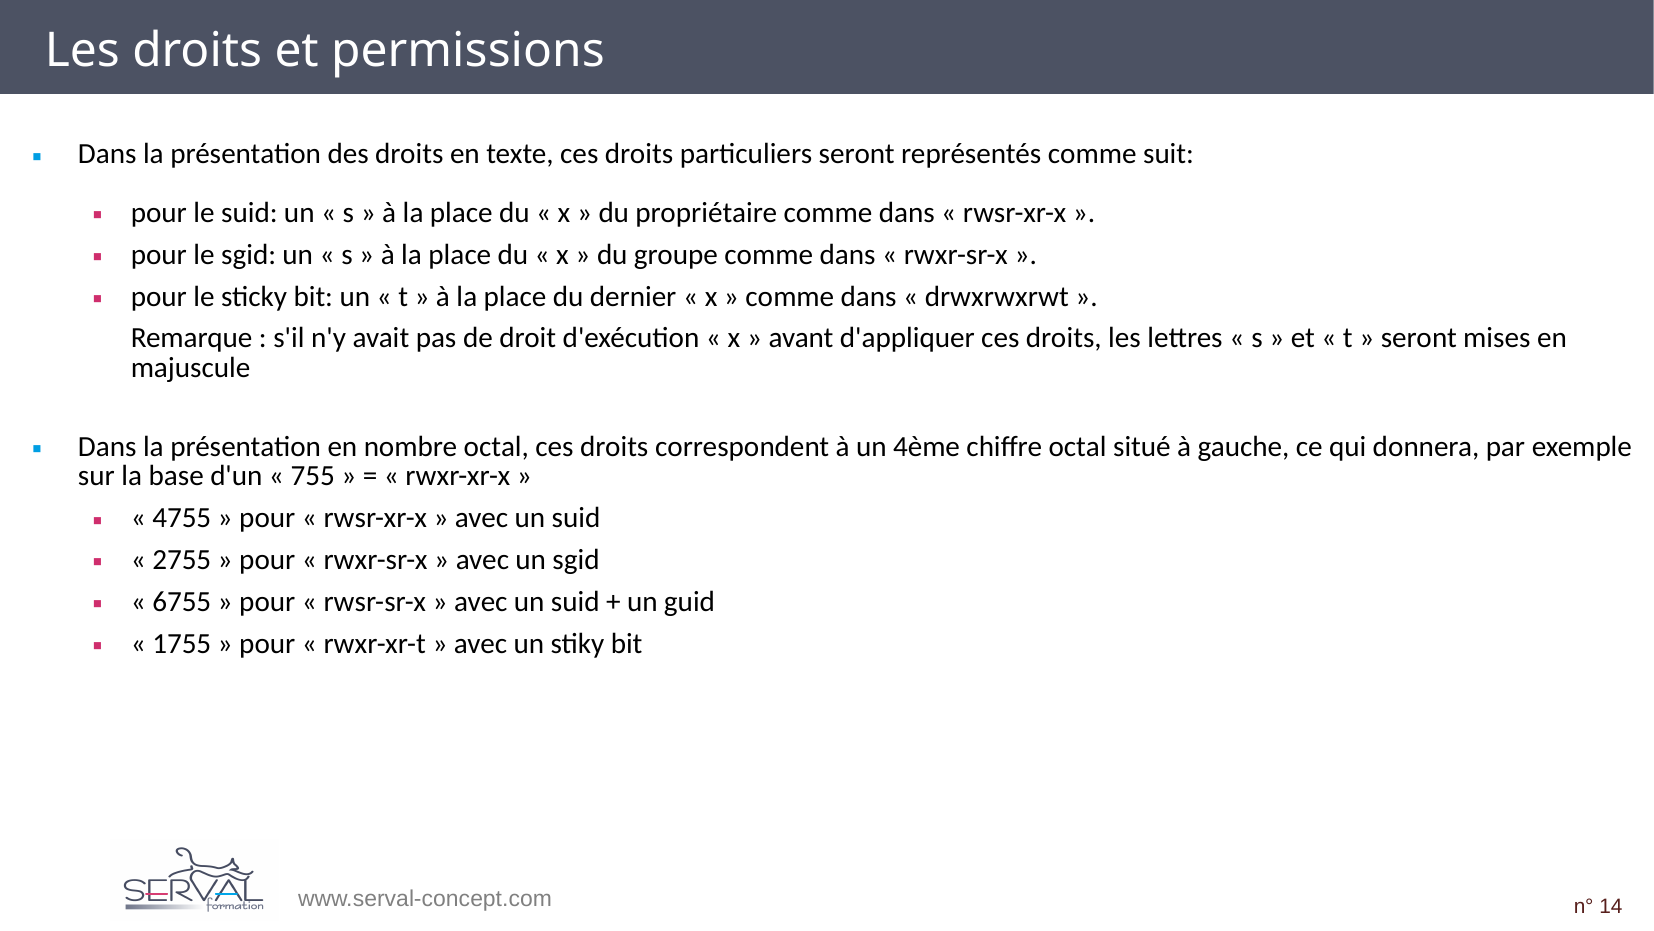

Les droits et permissions
# Dans la présentation des droits en texte, ces droits particuliers seront représentés comme suit:
pour le suid: un « s » à la place du « x » du propriétaire comme dans « rwsr-xr-x ».
pour le sgid: un « s » à la place du « x » du groupe comme dans « rwxr-sr-x ».
pour le sticky bit: un « t » à la place du dernier « x » comme dans « drwxrwxrwt ».
Remarque : s'il n'y avait pas de droit d'exécution « x » avant d'appliquer ces droits, les lettres « s » et « t » seront mises en majuscule
Dans la présentation en nombre octal, ces droits correspondent à un 4ème chiffre octal situé à gauche, ce qui donnera, par exemple sur la base d'un « 755 » = « rwxr-xr-x »
« 4755 » pour « rwsr-xr-x » avec un suid
« 2755 » pour « rwxr-sr-x » avec un sgid
« 6755 » pour « rwsr-sr-x » avec un suid + un guid
« 1755 » pour « rwxr-xr-t » avec un stiky bit